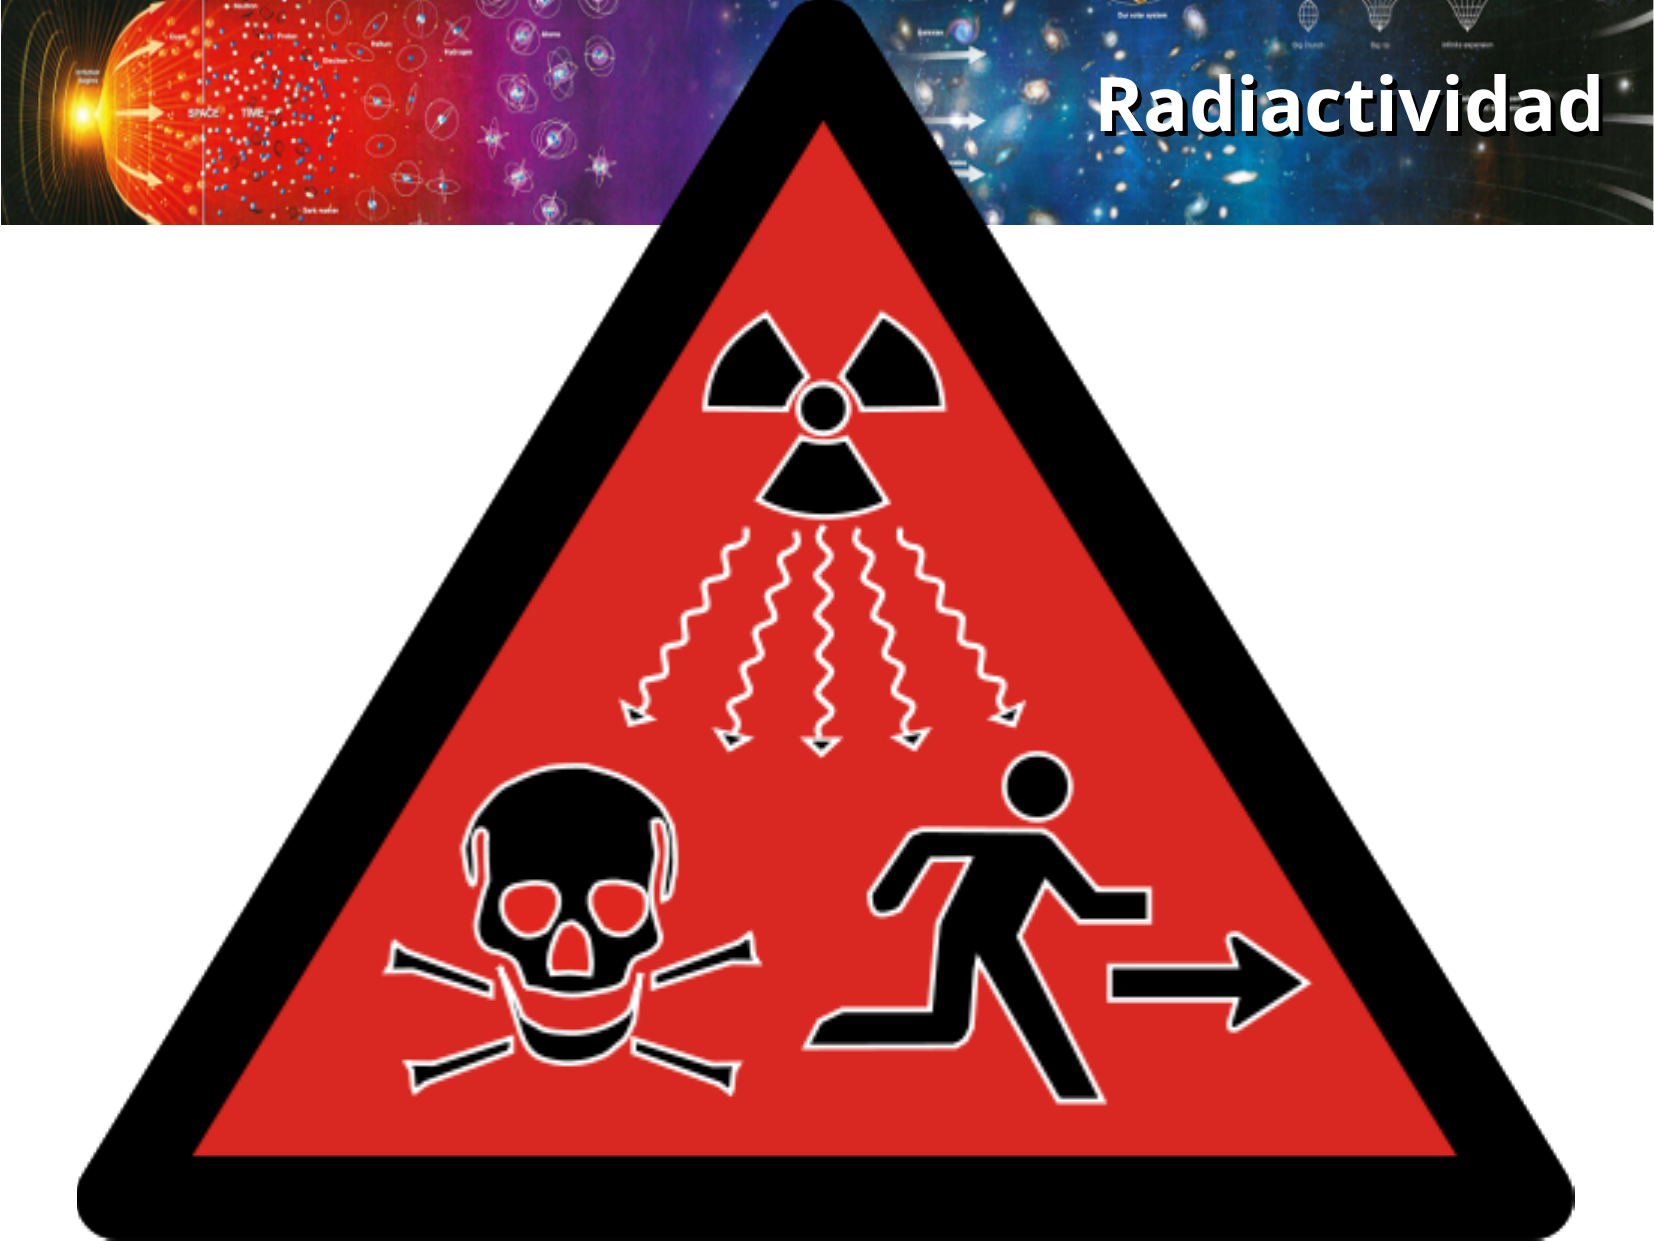

# Radiactividad
Sep 18, 2019
Asorey IPAC 2019 U01C05
16